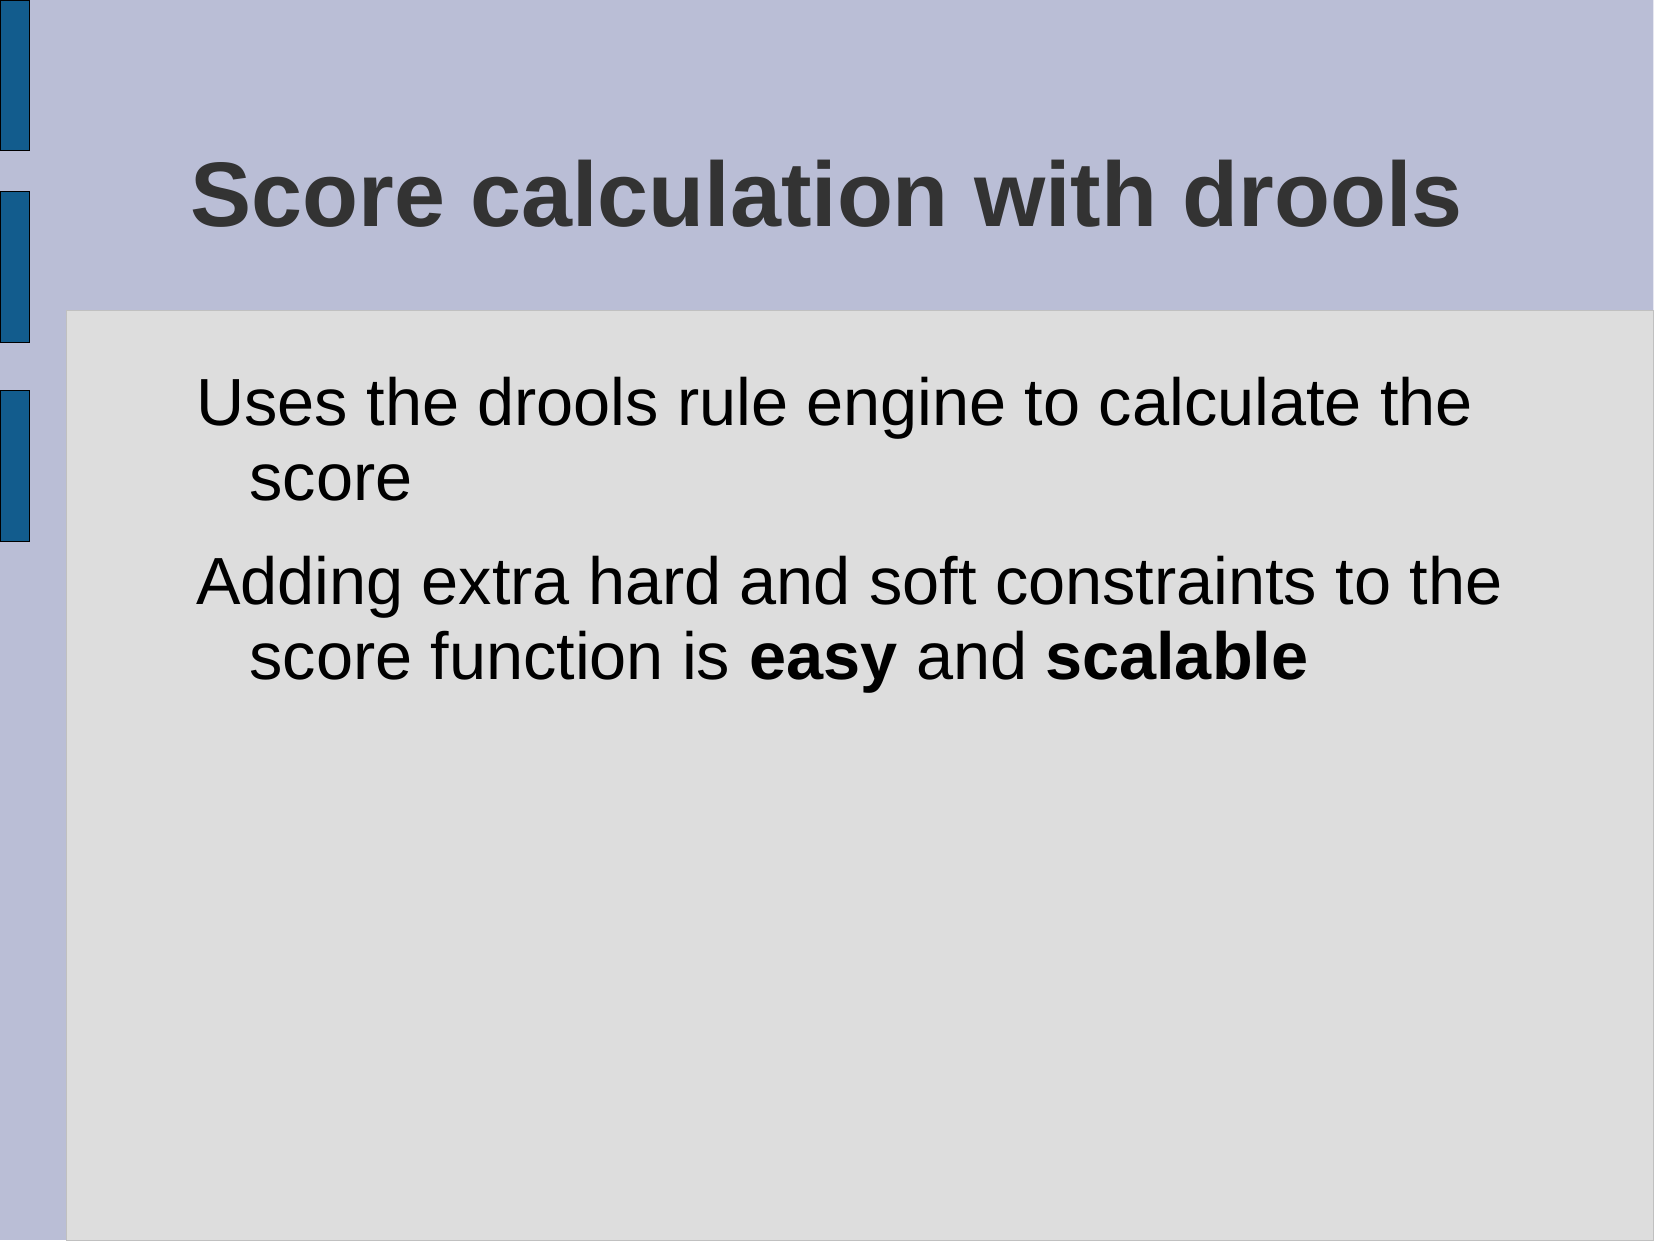

# Score calculation with drools
Uses the drools rule engine to calculate the score
Adding extra hard and soft constraints to the score function is easy and scalable